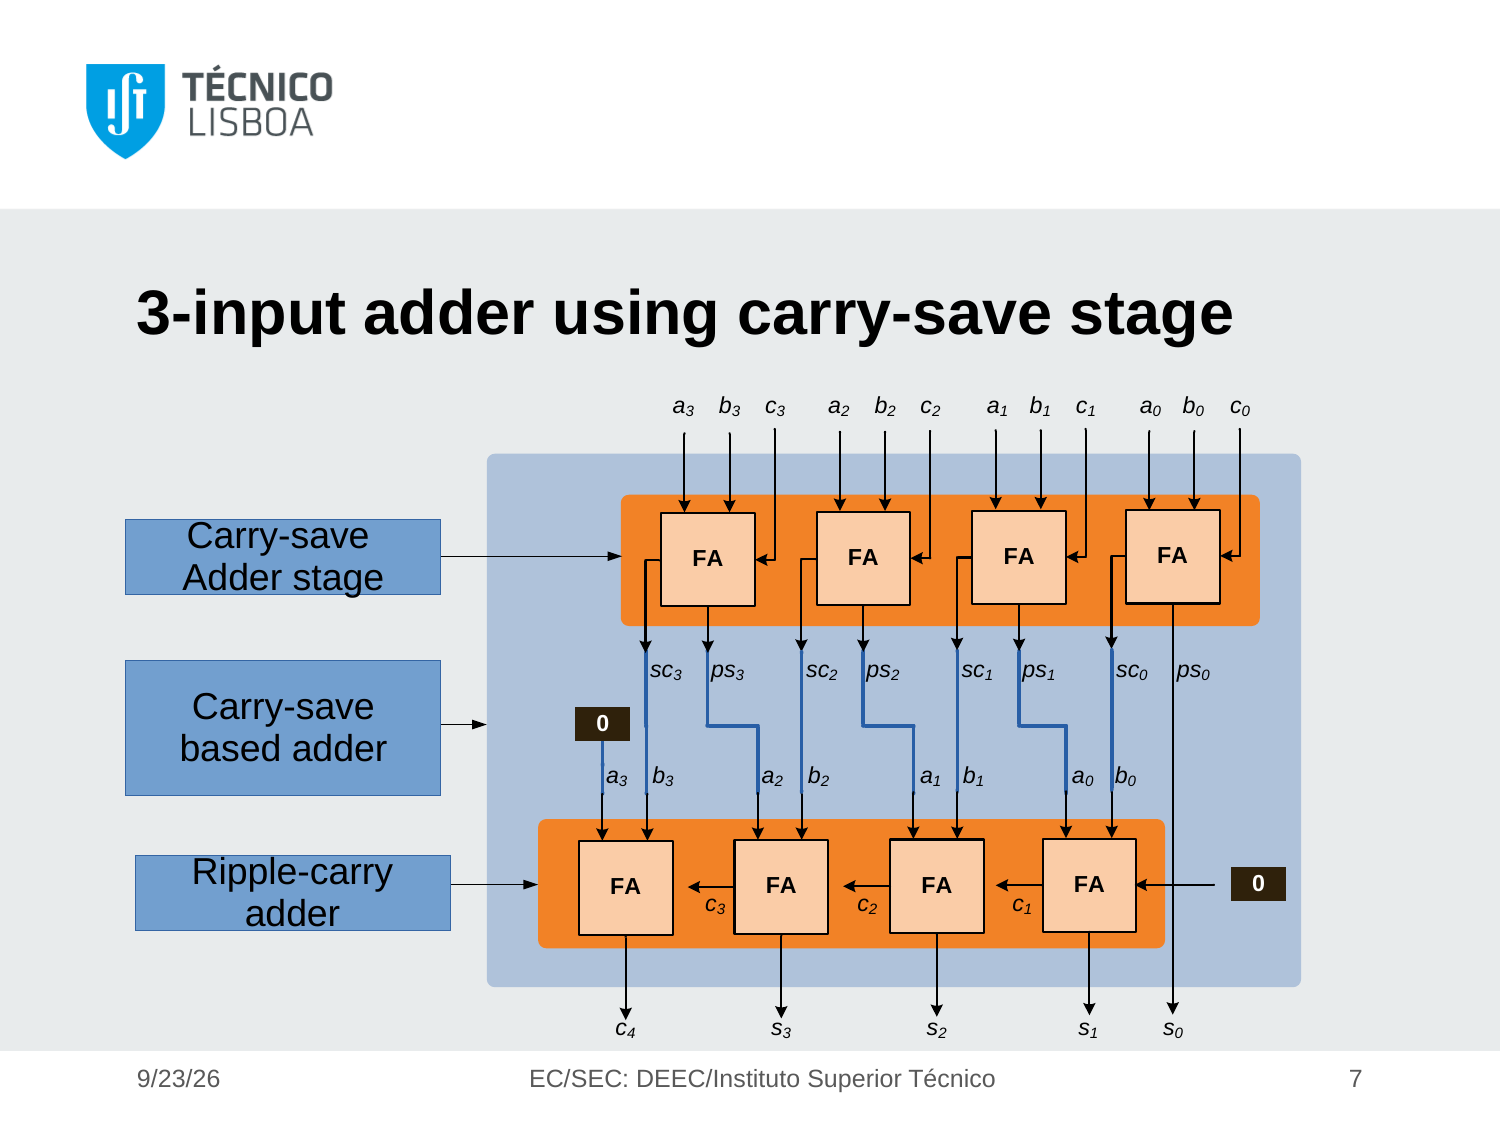

# 3-input adder using carry-save stage
Carry-save
Adder stage
Carry-save
based adder
Ripple-carry
adder
EC/SEC: DEEC/Instituto Superior Técnico
7